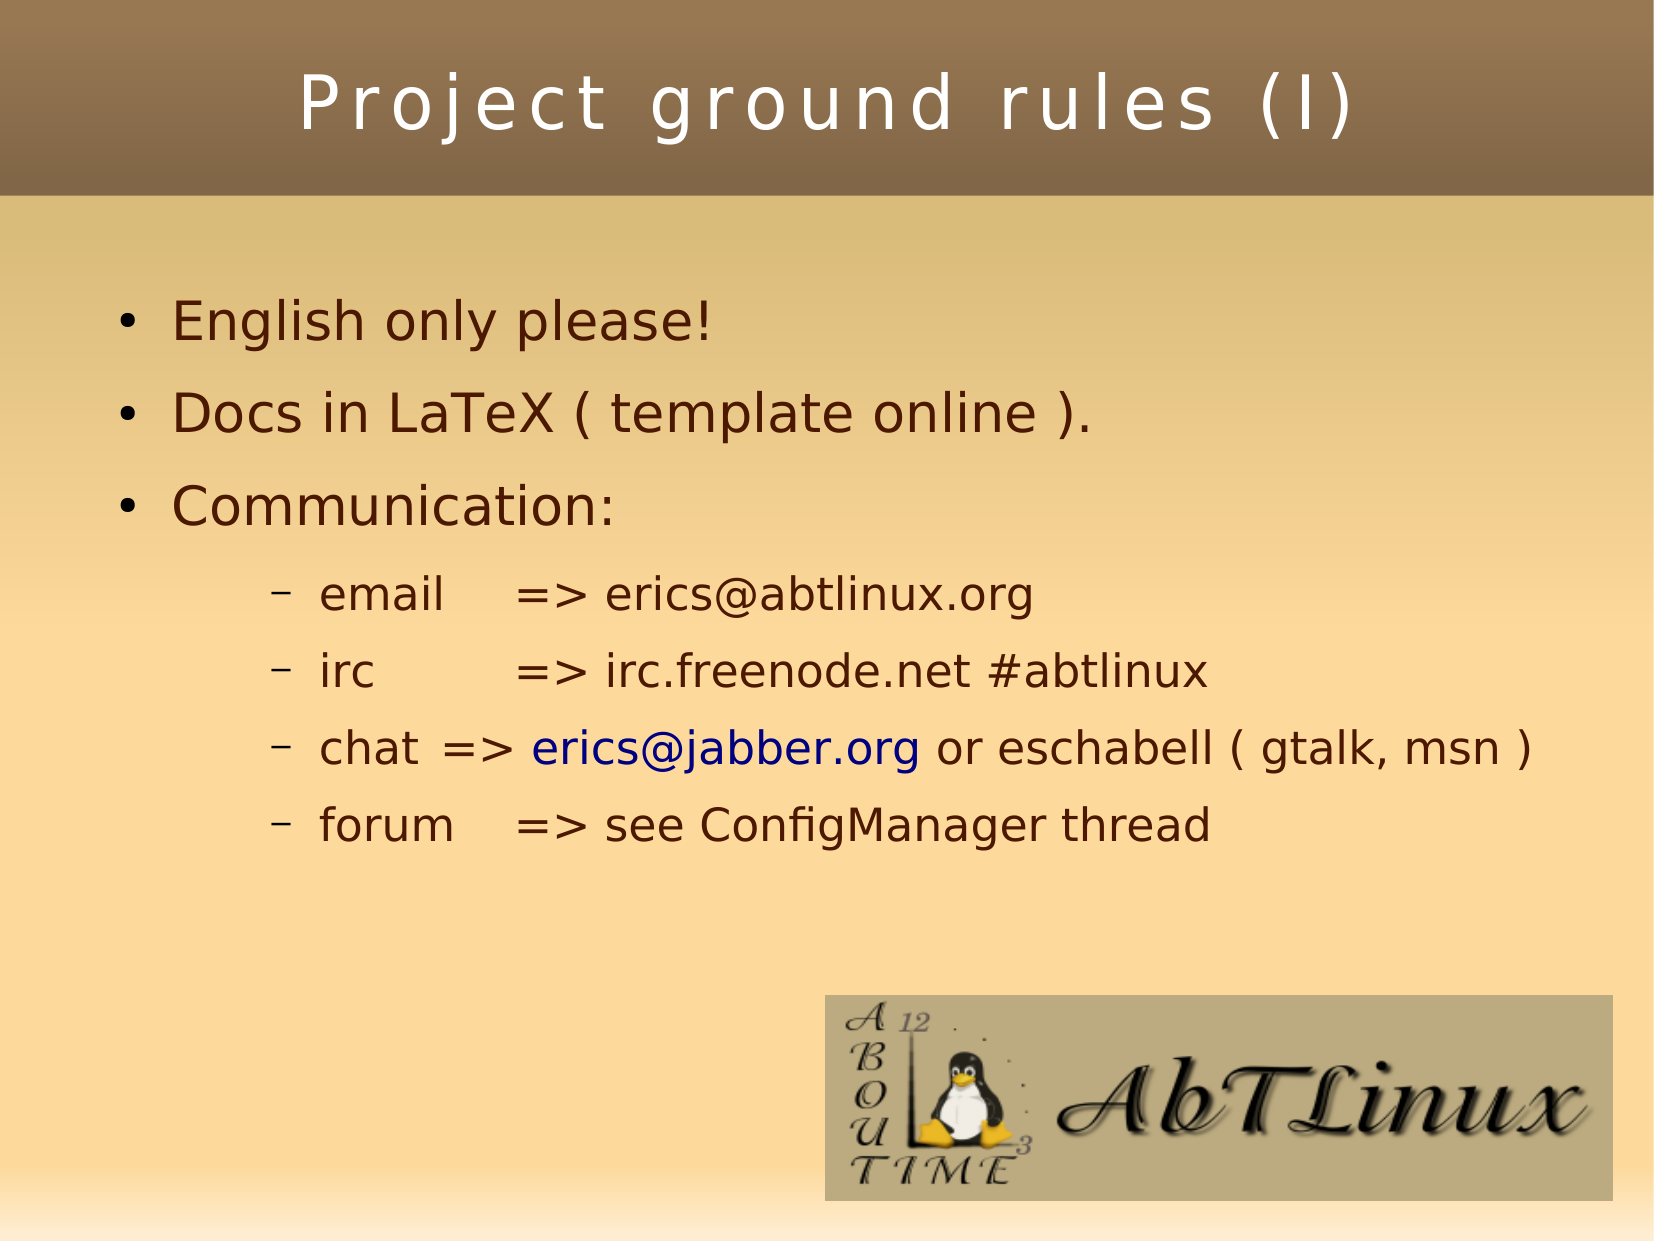

# Project ground rules (I)
English only please!
Docs in LaTeX ( template online ).
Communication:
email	=> erics@abtlinux.org
irc		=> irc.freenode.net #abtlinux
chat	=> erics@jabber.org or eschabell ( gtalk, msn )
forum	=> see ConfigManager thread